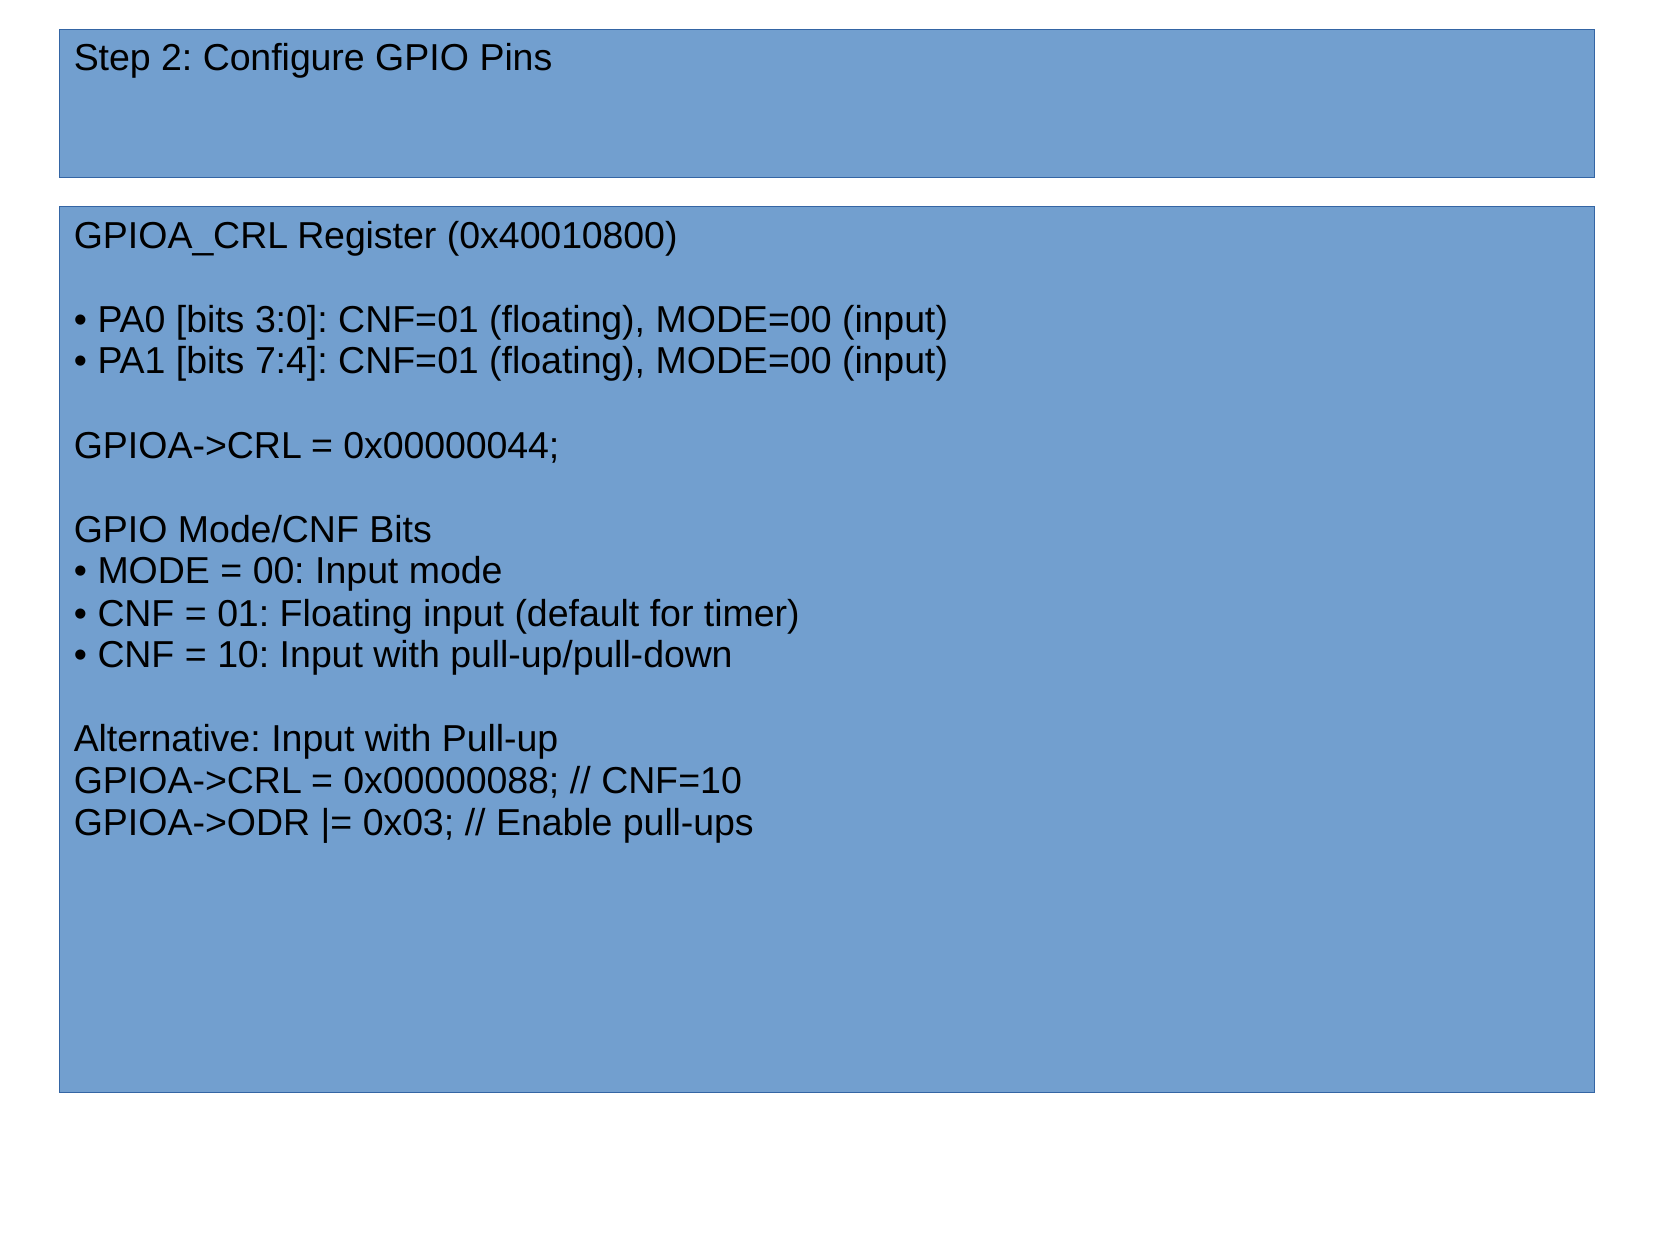

Step 2: Configure GPIO Pins
GPIOA_CRL Register (0x40010800)
• PA0 [bits 3:0]: CNF=01 (floating), MODE=00 (input)
• PA1 [bits 7:4]: CNF=01 (floating), MODE=00 (input)
GPIOA->CRL = 0x00000044;
GPIO Mode/CNF Bits
• MODE = 00: Input mode
• CNF = 01: Floating input (default for timer)
• CNF = 10: Input with pull-up/pull-down
Alternative: Input with Pull-up
GPIOA->CRL = 0x00000088; // CNF=10
GPIOA->ODR |= 0x03; // Enable pull-ups